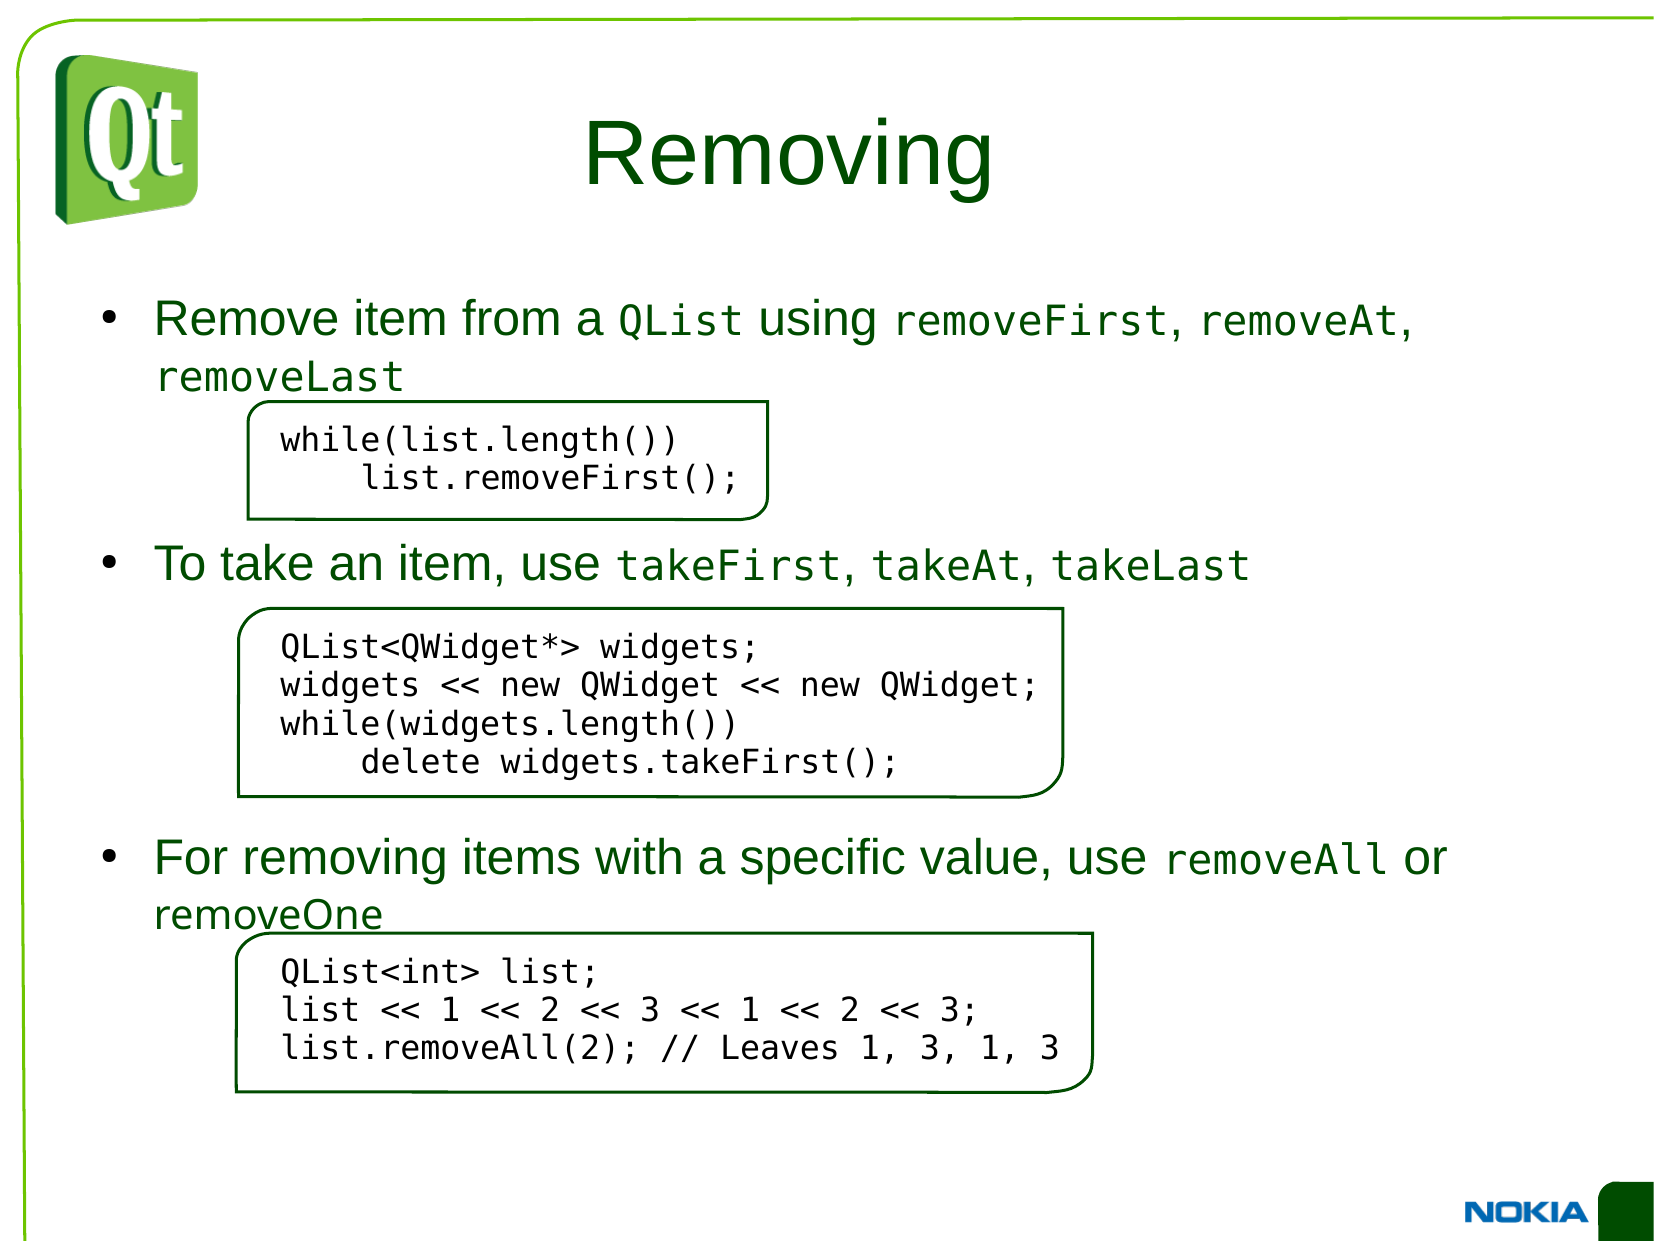

# Removing
Remove item from a QList using removeFirst, removeAt, removeLast
To take an item, use takeFirst, takeAt, takeLast
For removing items with a specific value, use removeAll or removeOne
while(list.length())
 list.removeFirst();
QList<QWidget*> widgets;
widgets << new QWidget << new QWidget;
while(widgets.length())
 delete widgets.takeFirst();
QList<int> list;
list << 1 << 2 << 3 << 1 << 2 << 3;
list.removeAll(2); // Leaves 1, 3, 1, 3